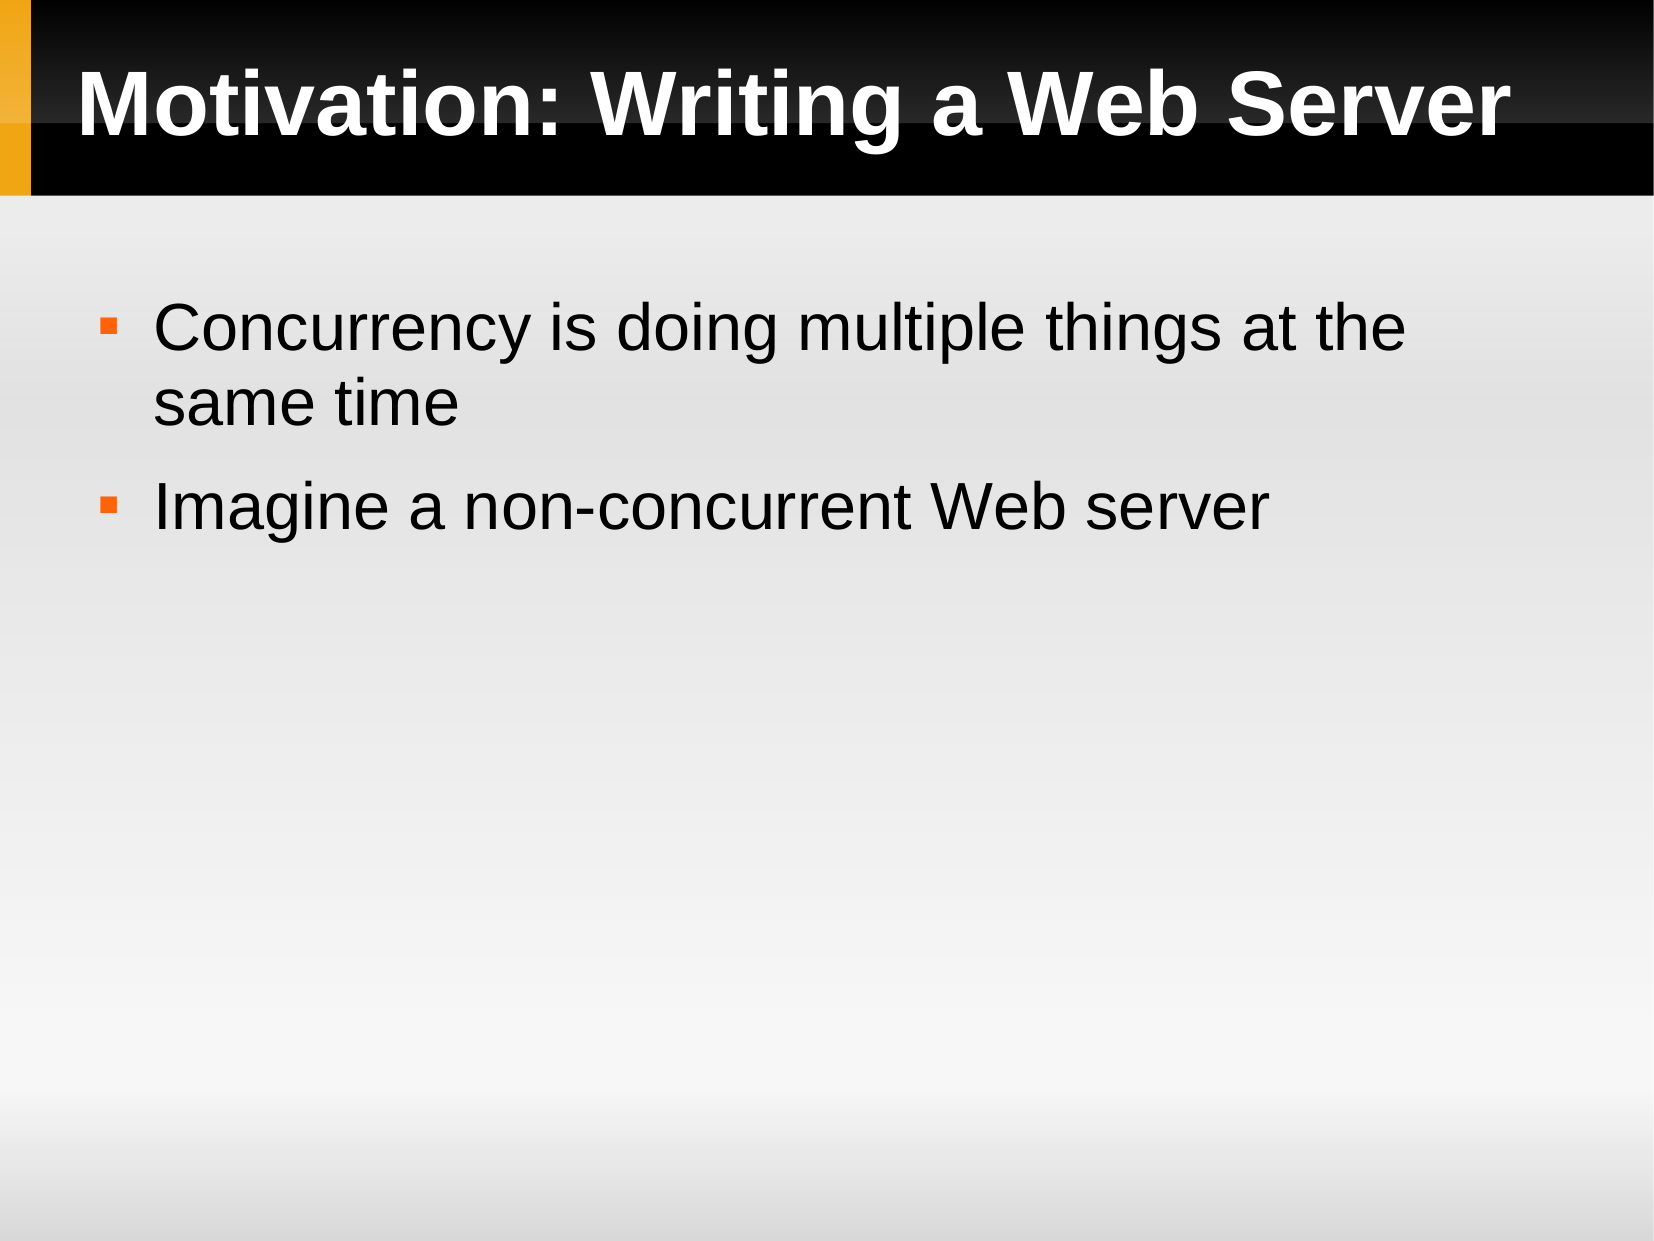

# Motivation: Writing a Web Server
Concurrency is doing multiple things at the same time
Imagine a non-concurrent Web server